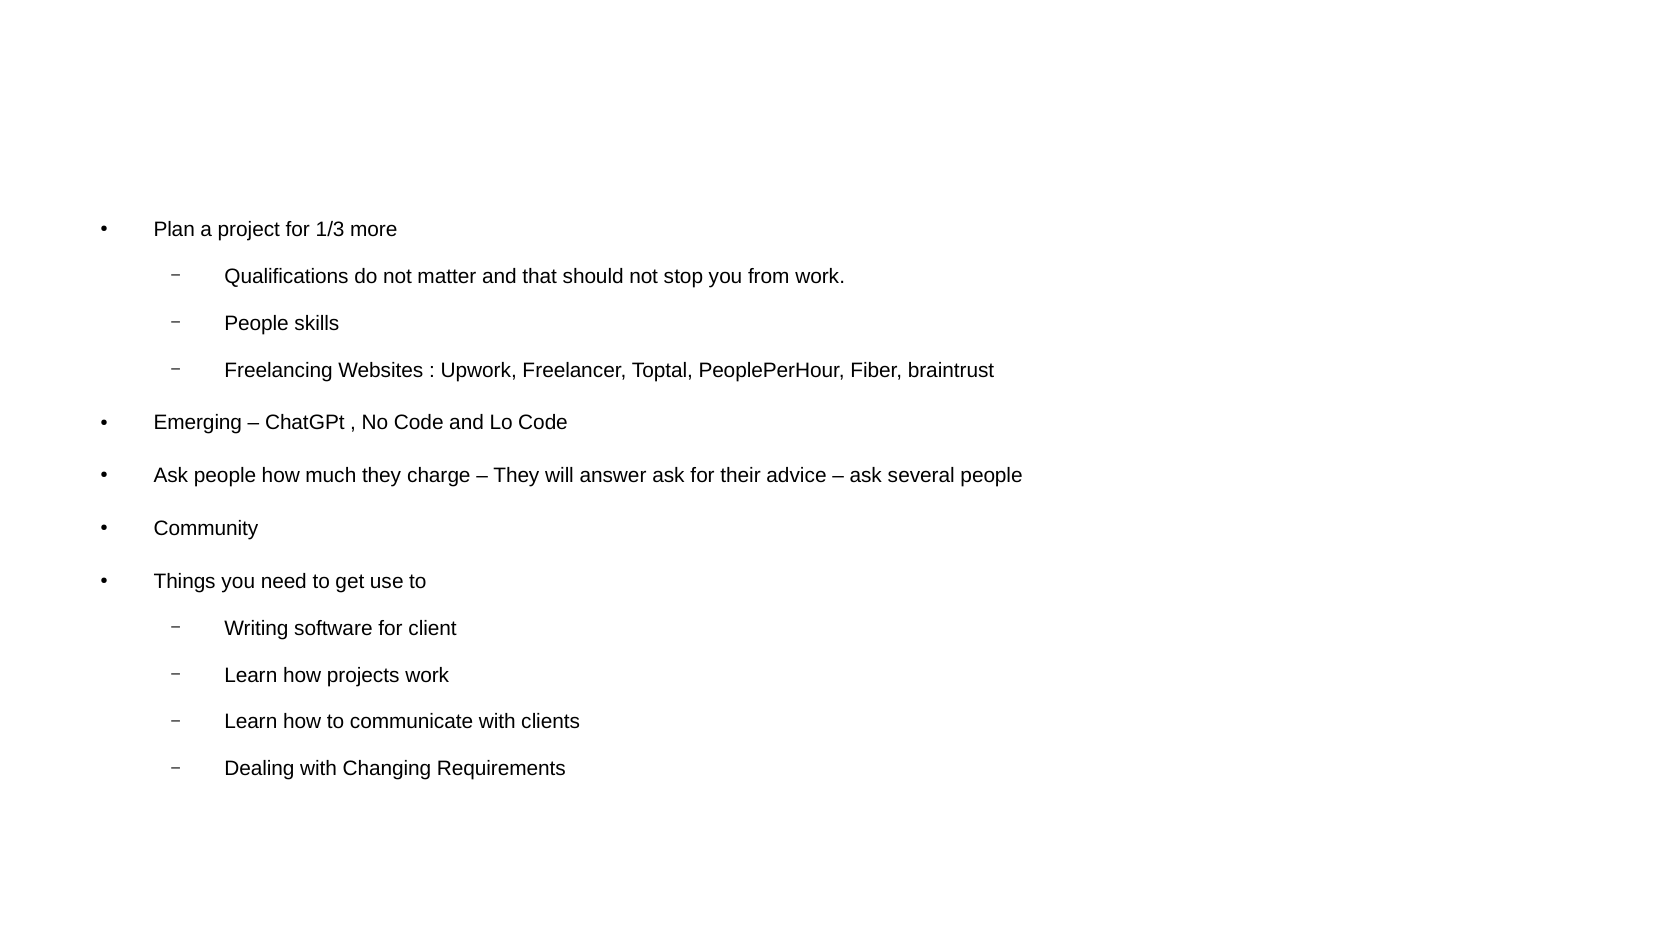

#
Plan a project for 1/3 more
Qualifications do not matter and that should not stop you from work.
People skills
Freelancing Websites : Upwork, Freelancer, Toptal, PeoplePerHour, Fiber, braintrust
Emerging – ChatGPt , No Code and Lo Code
Ask people how much they charge – They will answer ask for their advice – ask several people
Community
Things you need to get use to
Writing software for client
Learn how projects work
Learn how to communicate with clients
Dealing with Changing Requirements